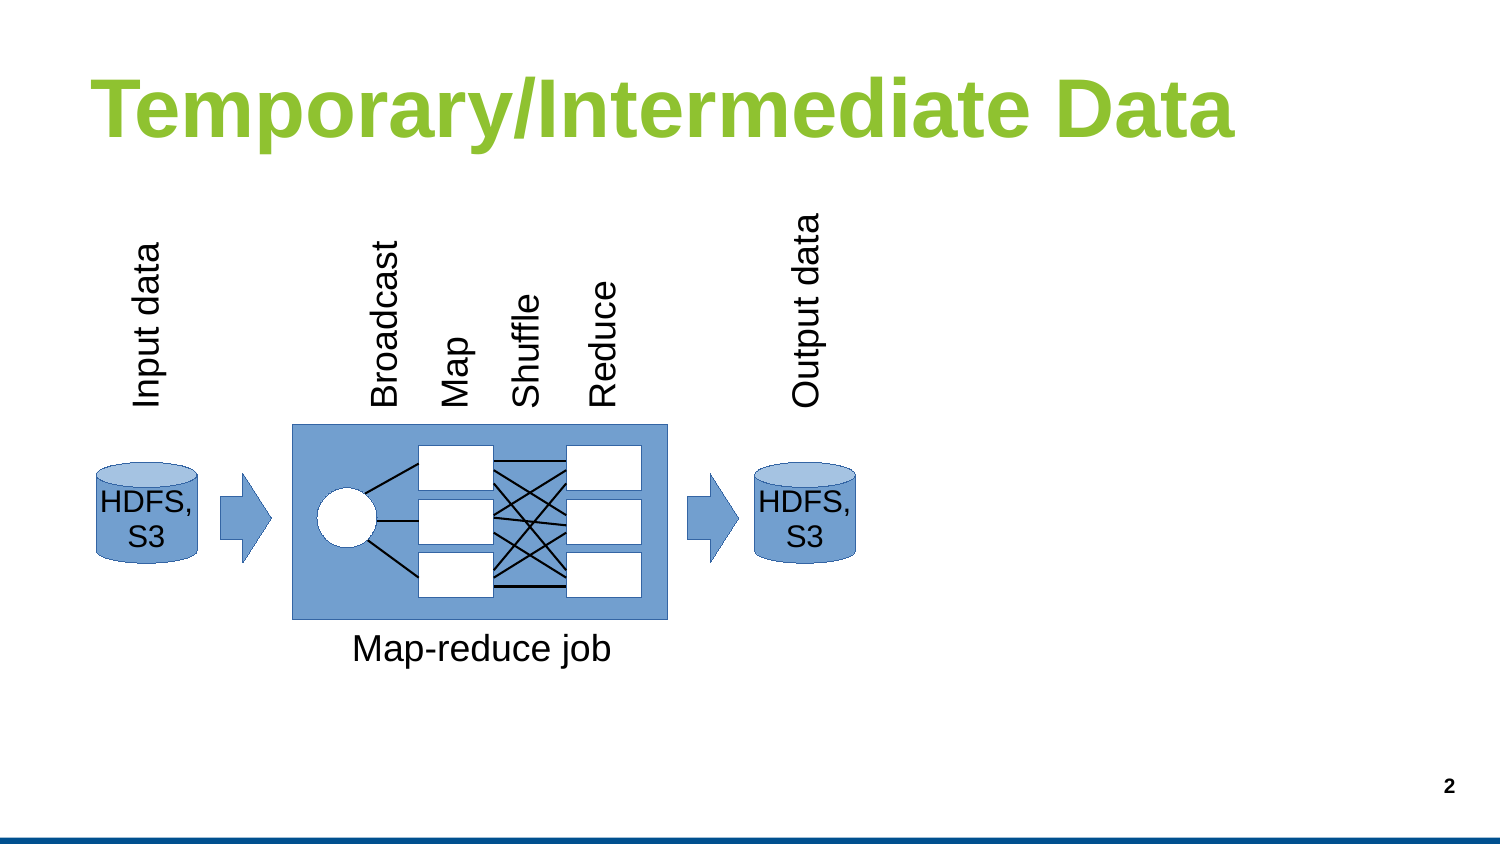

#
Temporary/Intermediate Data
Output data
Broadcast
Shuffle
Map
Input data
Reduce
HDFS,
S3
HDFS,
S3
Map-reduce job
2